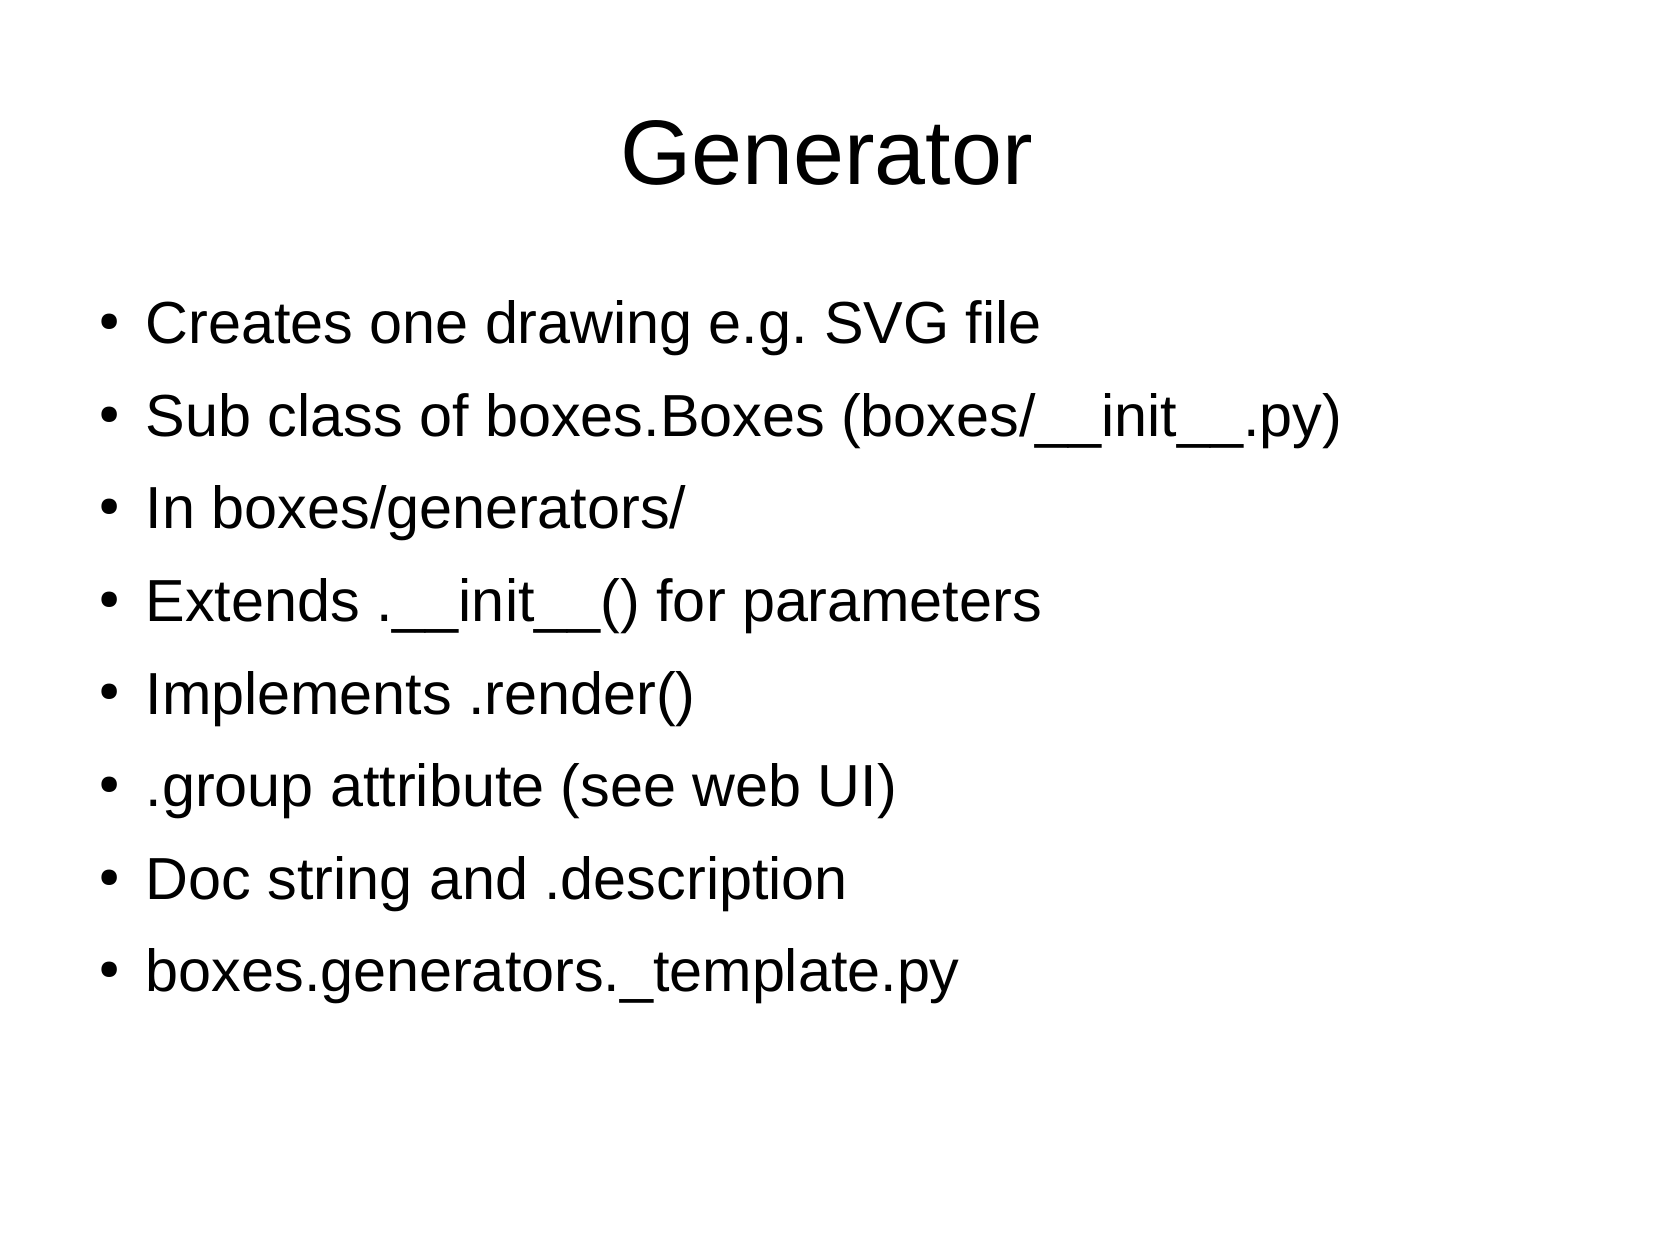

# Generator
Creates one drawing e.g. SVG file
Sub class of boxes.Boxes (boxes/__init__.py)
In boxes/generators/
Extends .__init__() for parameters
Implements .render()
.group attribute (see web UI)
Doc string and .description
boxes.generators._template.py